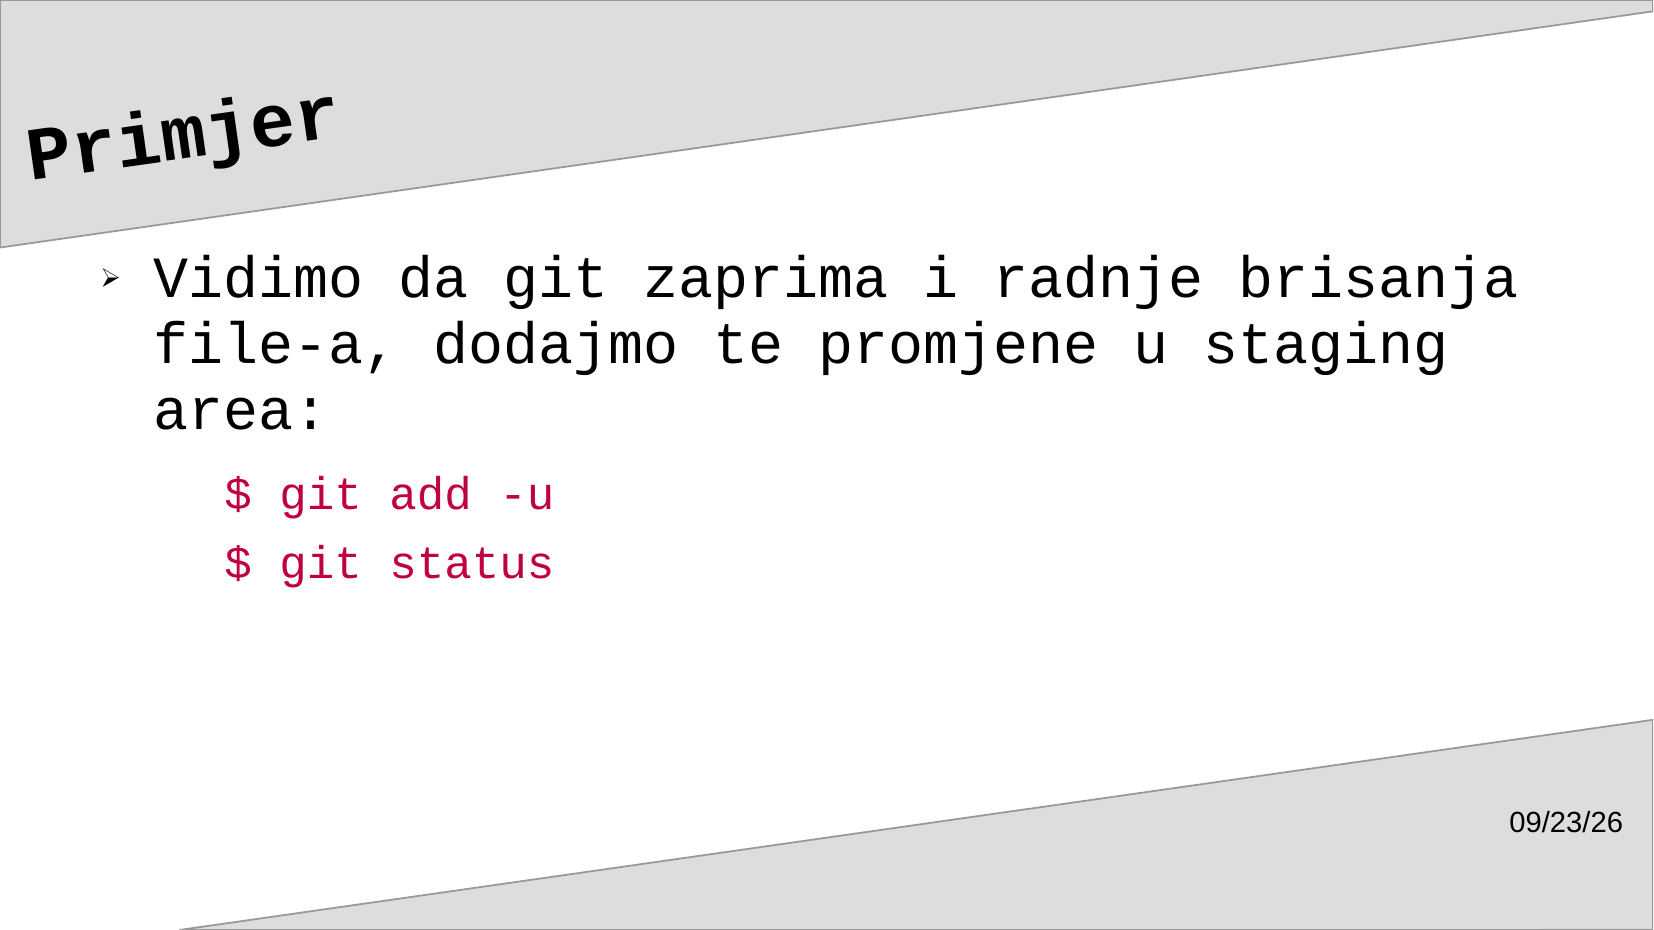

# Primjer
Vidimo da git zaprima i radnje brisanja file-a, dodajmo te promjene u staging area:
$ git add -u
$ git status
59